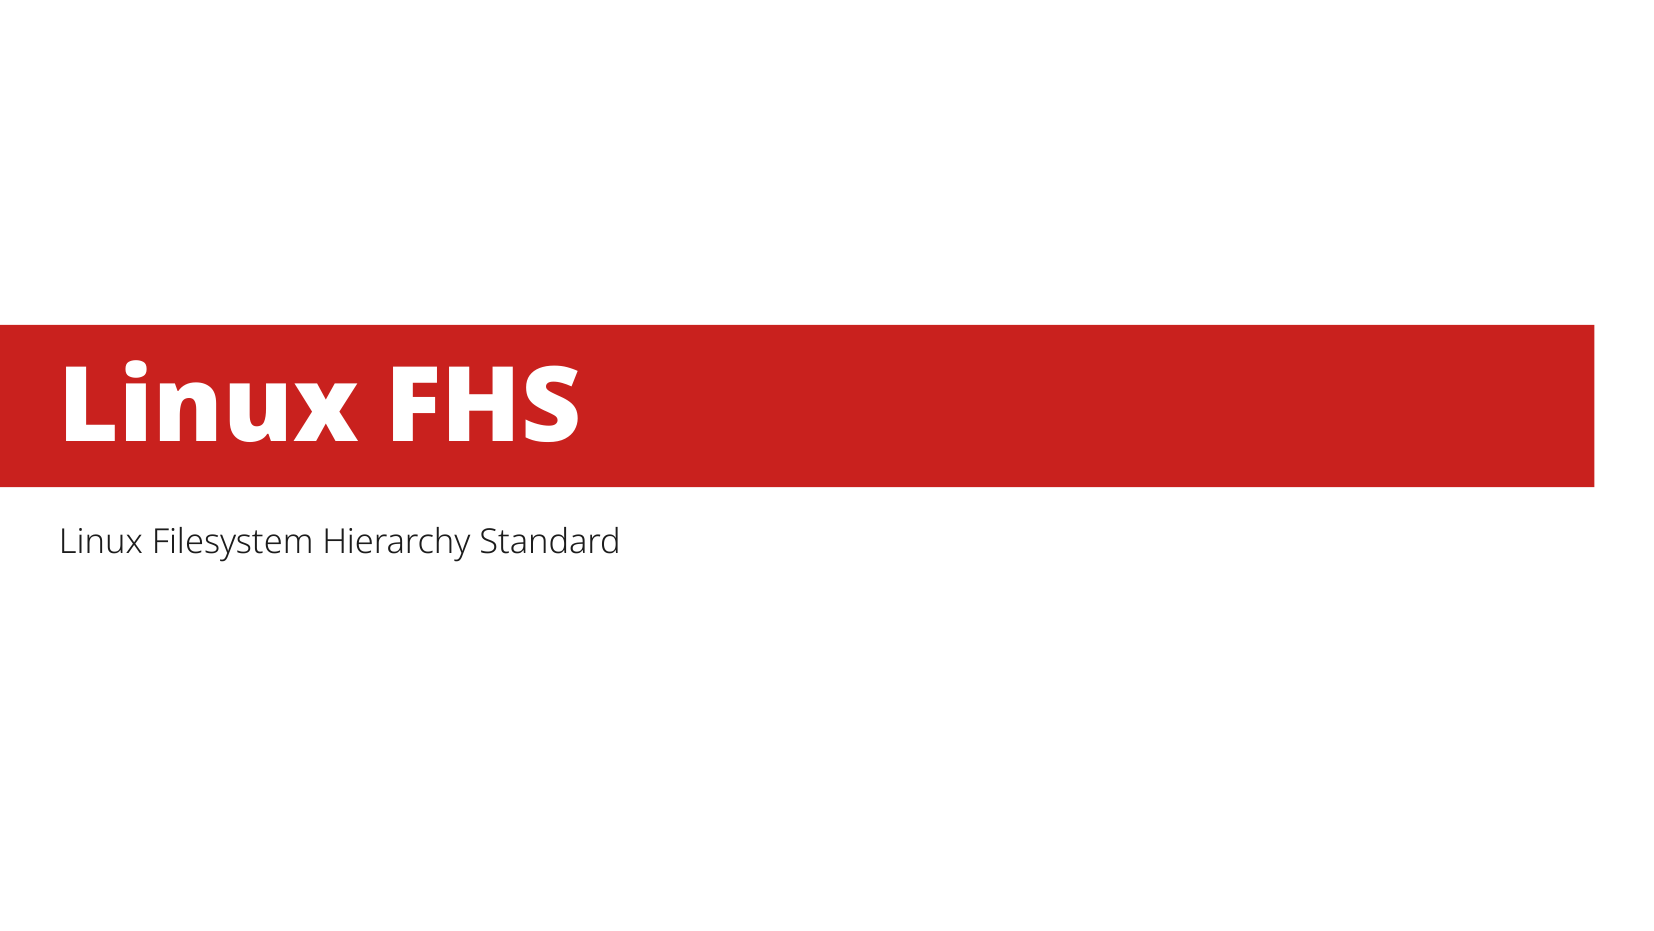

# Linux FHS
Linux Filesystem Hierarchy Standard